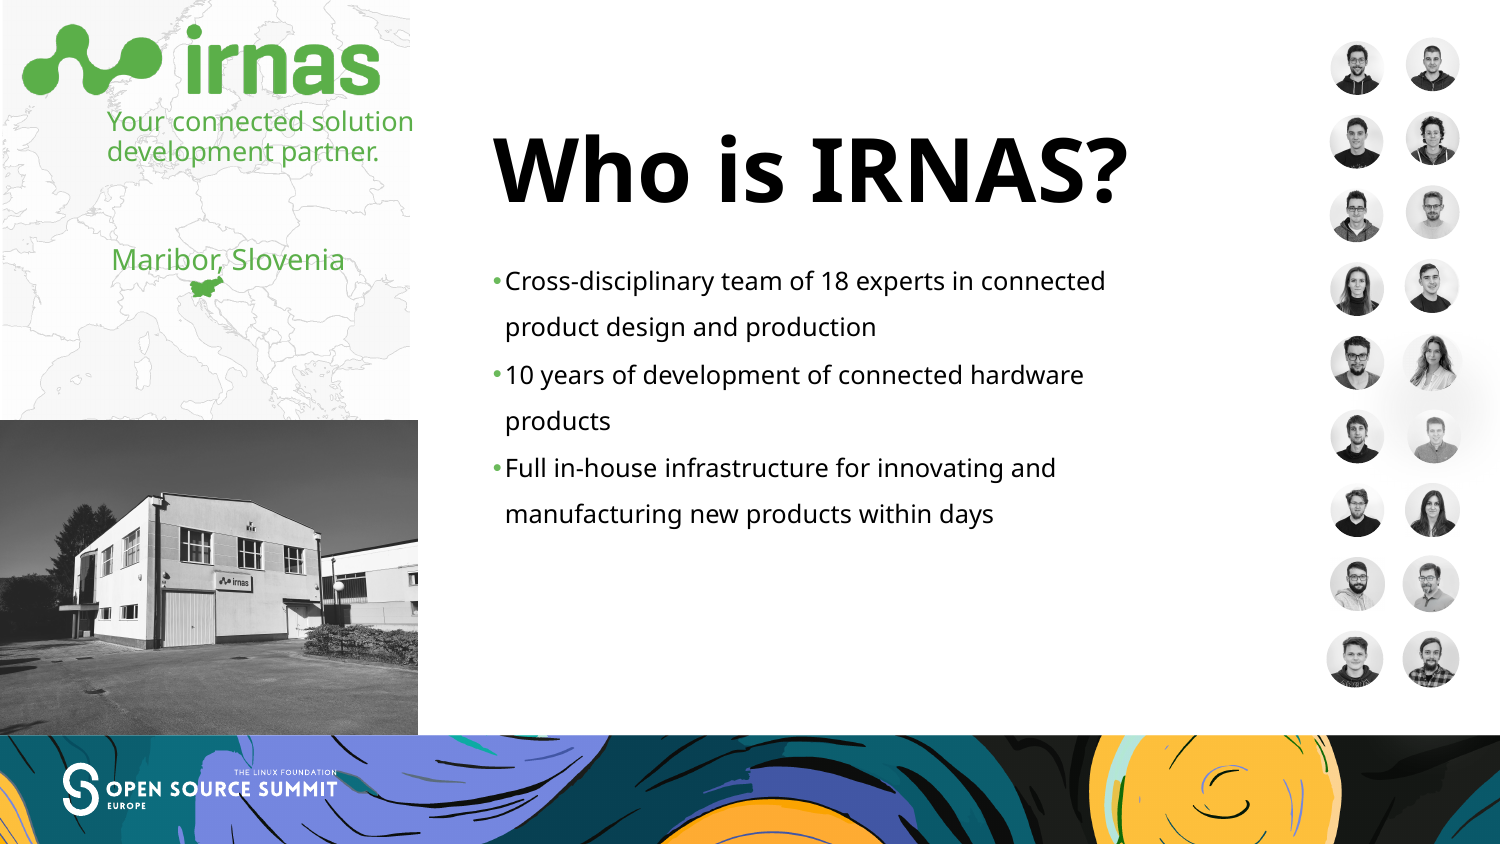

Your connected solution development partner.
# Who is IRNAS?
Maribor, Slovenia
Cross-disciplinary team of 18 experts in connected product design and production
10 years of development of connected hardware products
Full in-house infrastructure for innovating and manufacturing new products within days